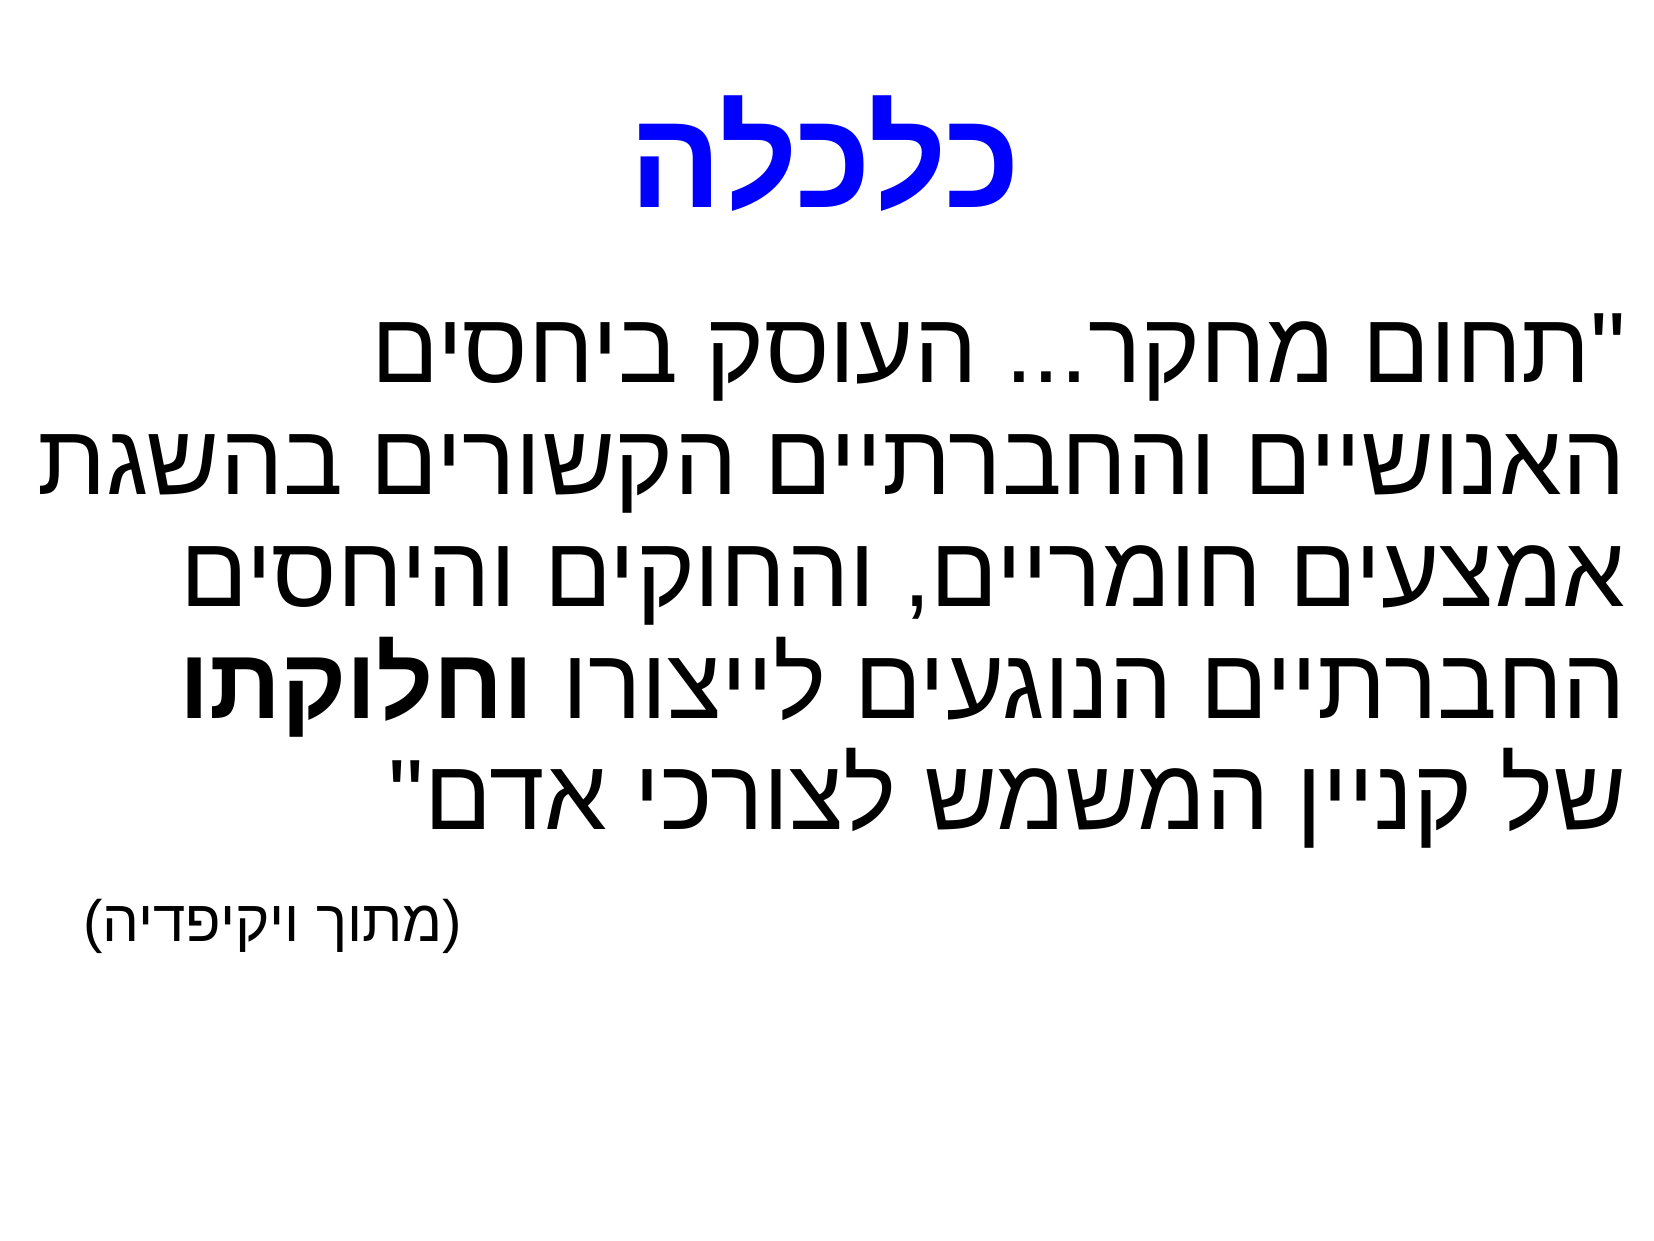

# כלכלה
"תחום מחקר... העוסק ביחסים האנושיים והחברתיים הקשורים בהשגת אמצעים חומריים, והחוקים והיחסים החברתיים הנוגעים לייצורו וחלוקתו של קניין המשמש לצורכי אדם"
 (מתוך ויקיפדיה)